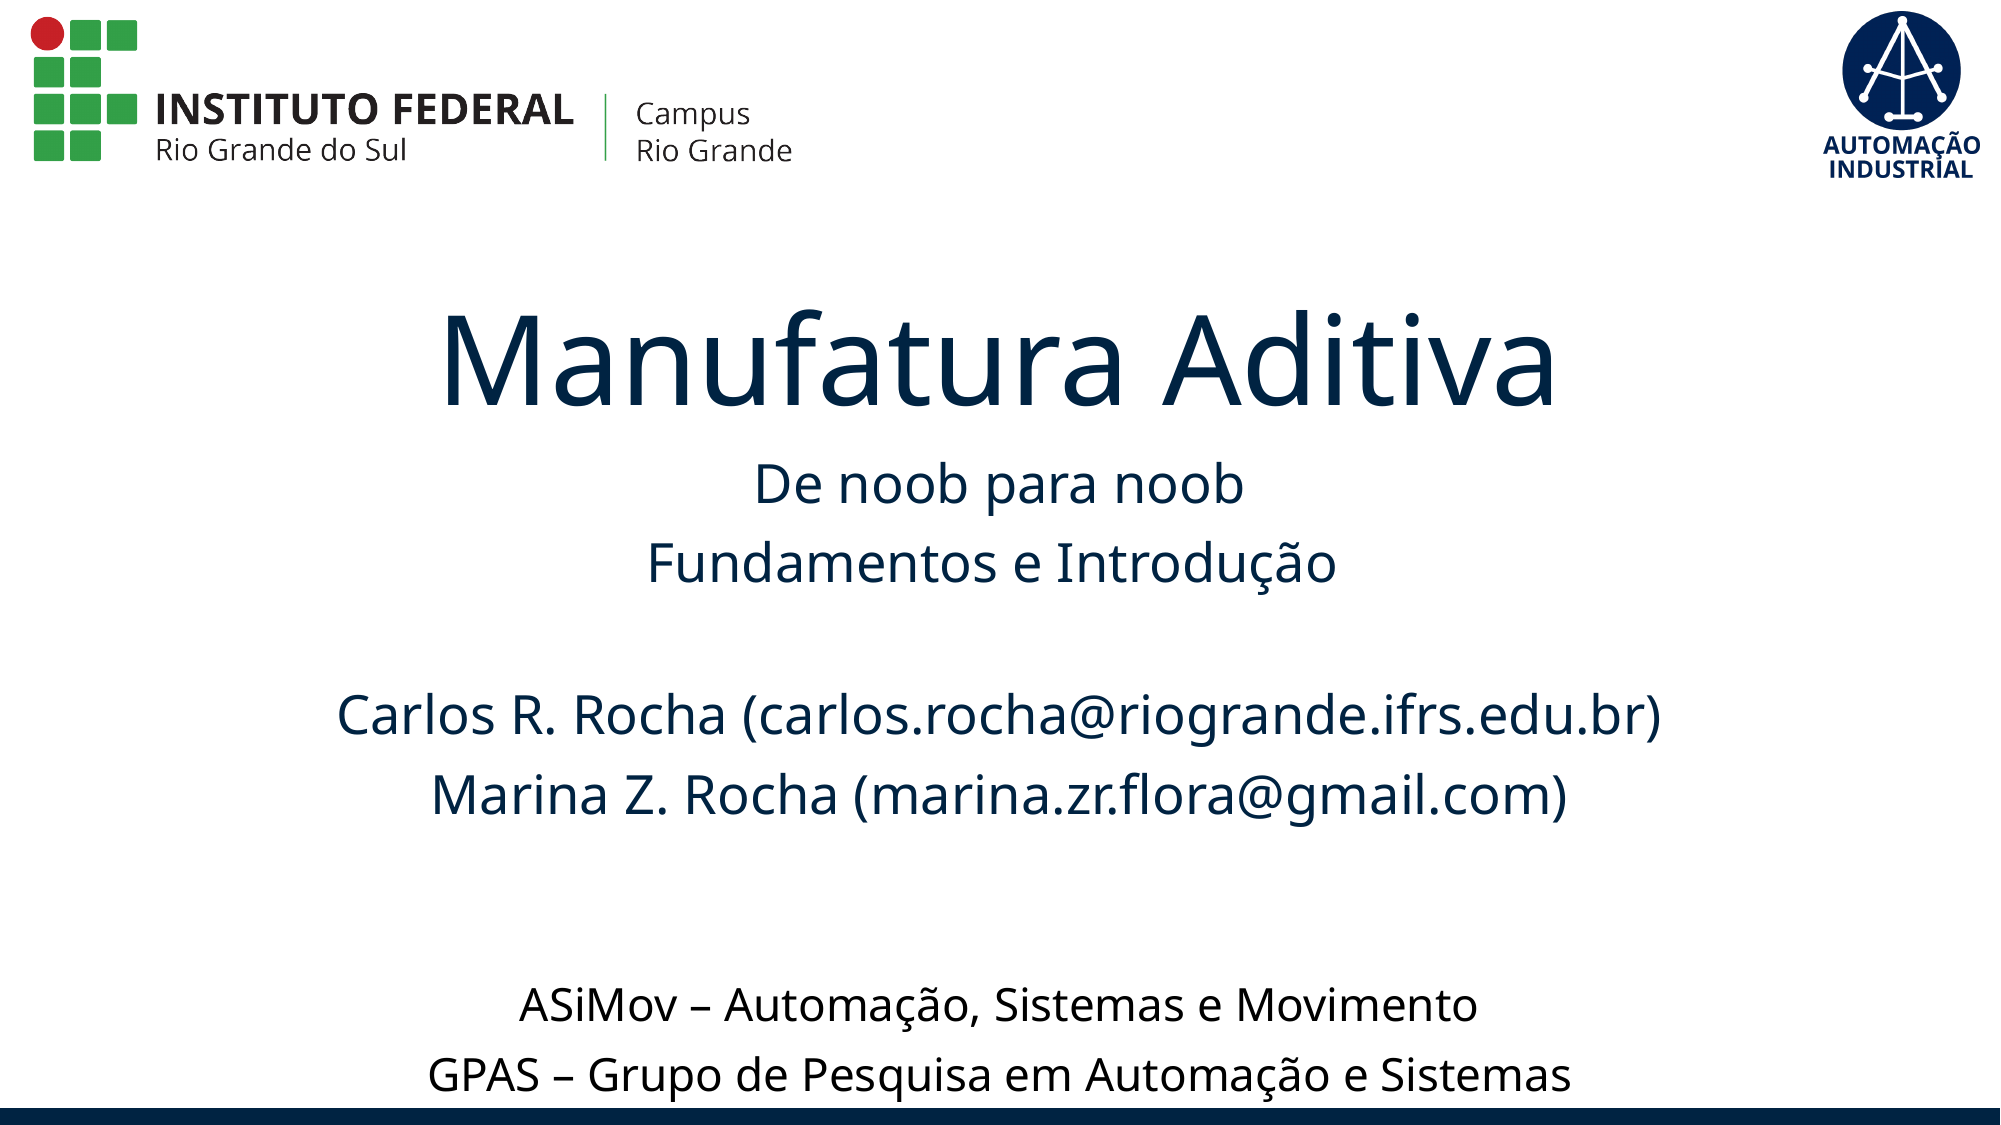

Manufatura Aditiva
De noob para noob
Fundamentos e Introdução
Carlos R. Rocha (carlos.rocha@riogrande.ifrs.edu.br)
Marina Z. Rocha (marina.zr.flora@gmail.com)
ASiMov – Automação, Sistemas e Movimento
GPAS – Grupo de Pesquisa em Automação e Sistemas